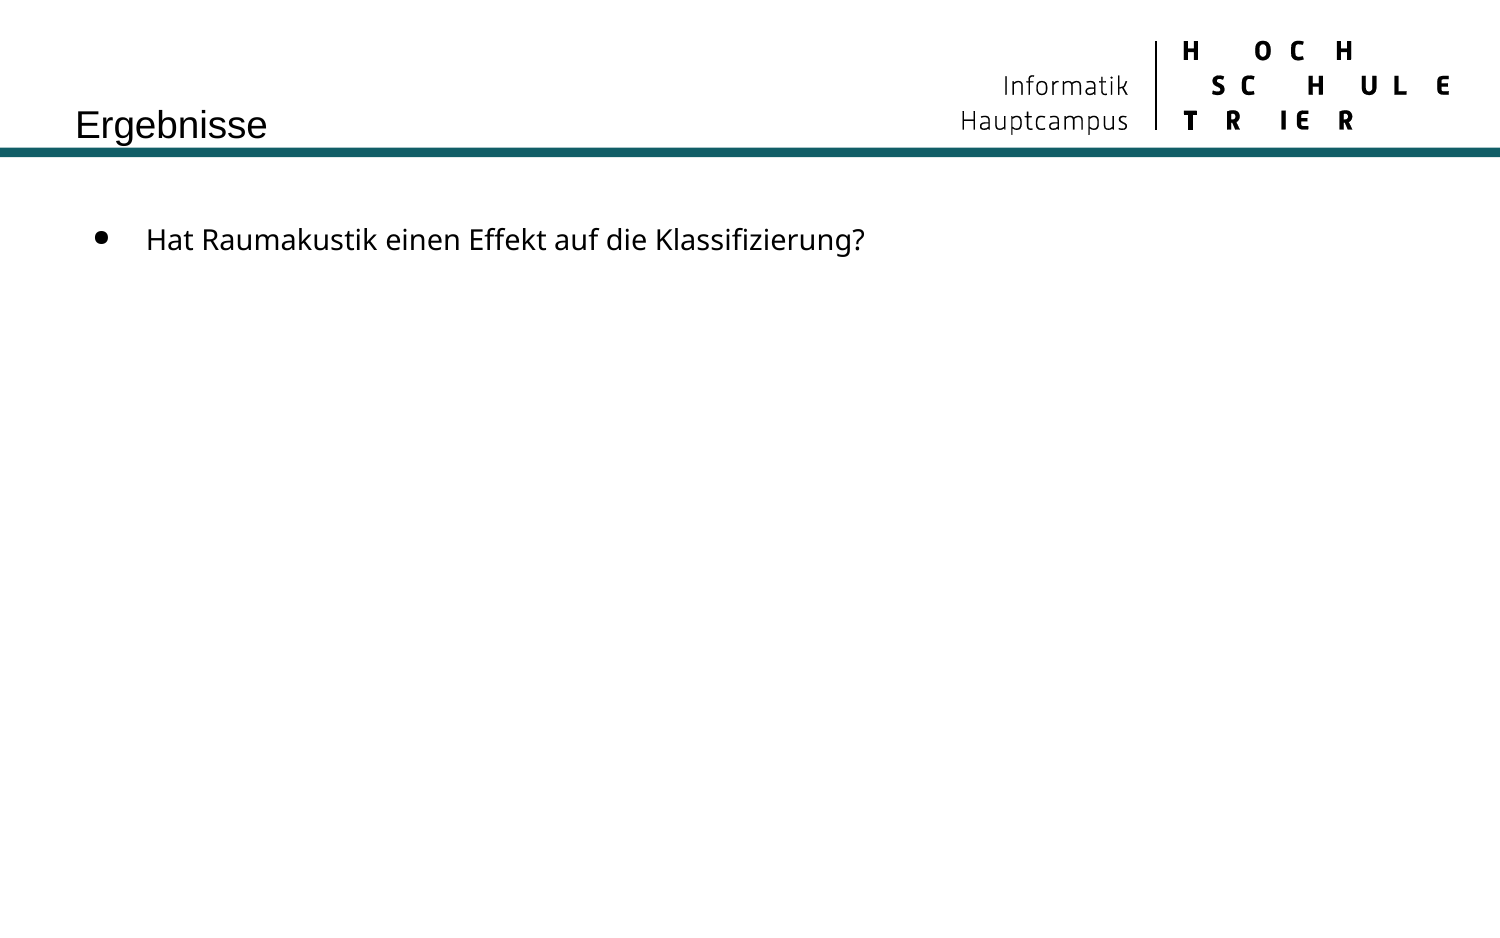

# Ergebnisse
Hat Raumakustik einen Effekt auf die Klassifizierung?